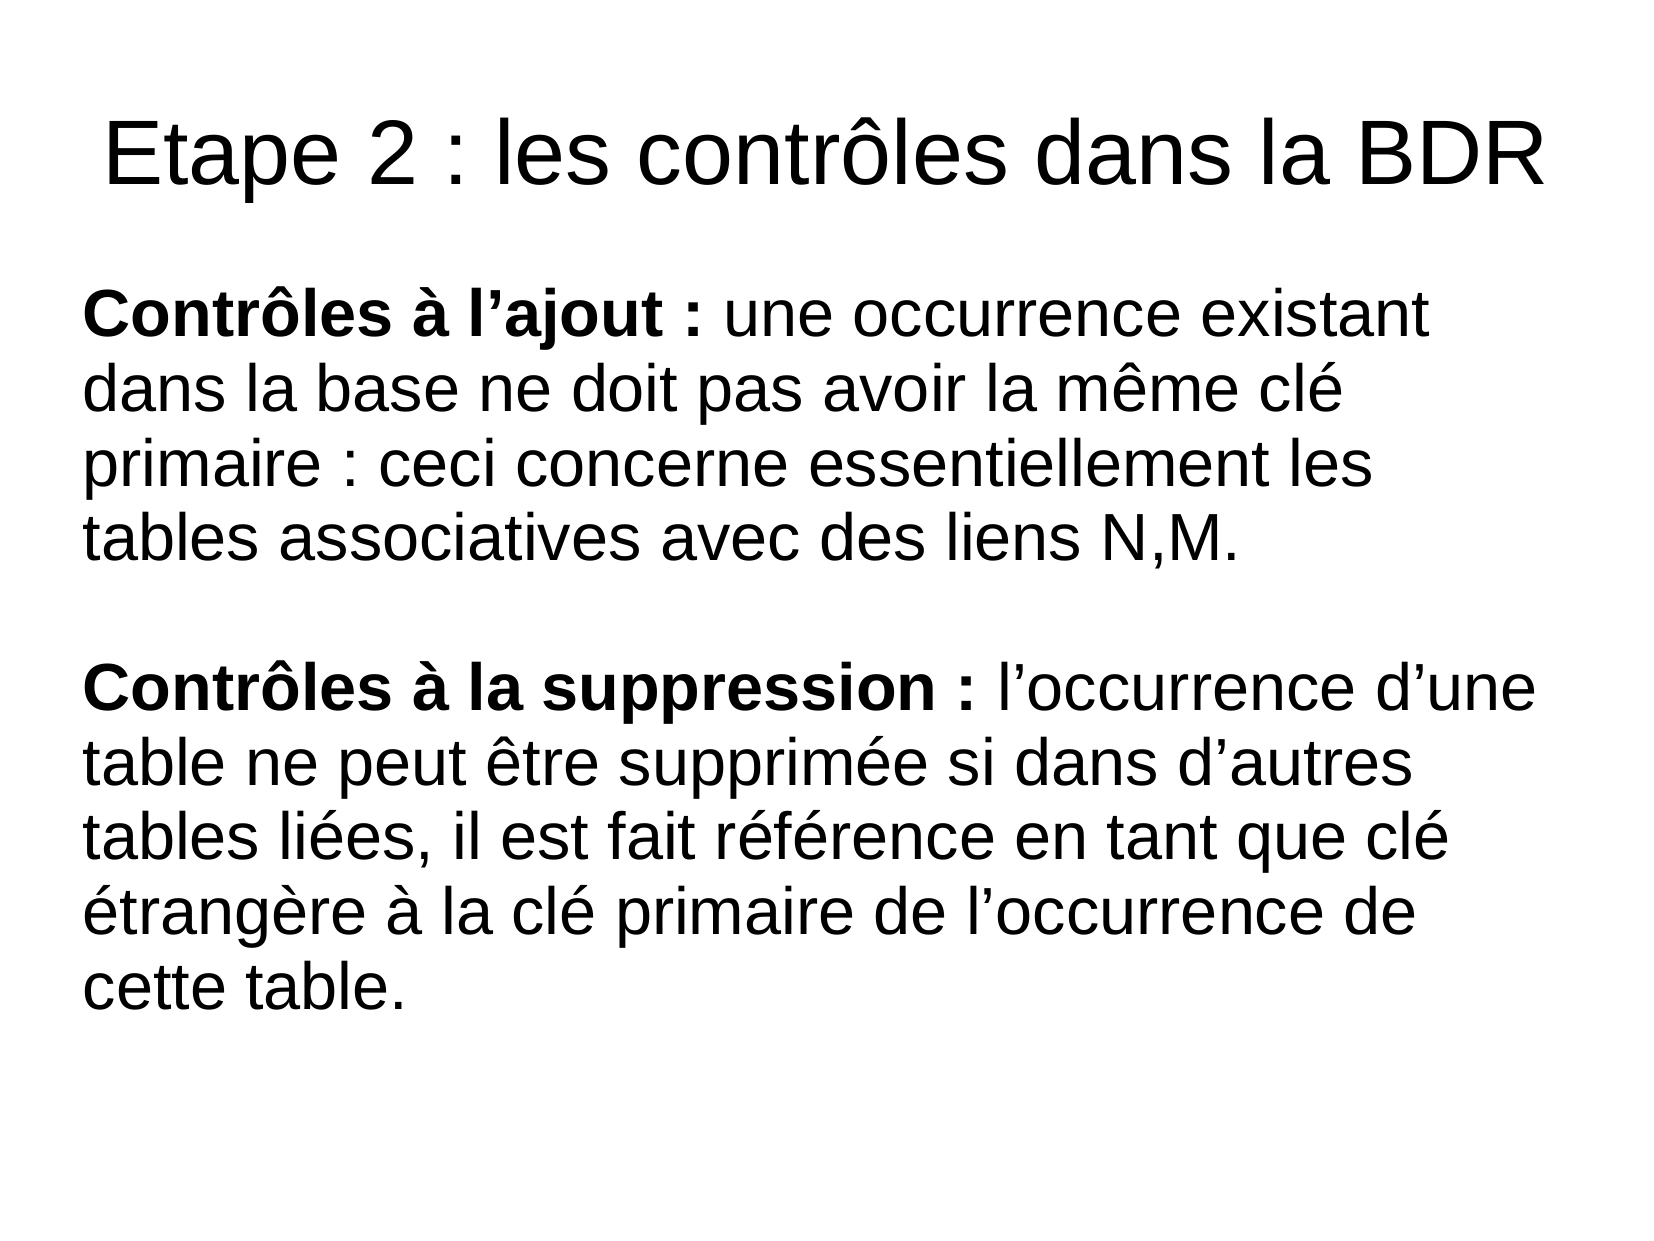

# Etape 2 : les contrôles dans la BDR
Contrôles à l’ajout : une occurrence existant dans la base ne doit pas avoir la même clé primaire : ceci concerne essentiellement les tables associatives avec des liens N,M.
Contrôles à la suppression : l’occurrence d’une table ne peut être supprimée si dans d’autres tables liées, il est fait référence en tant que clé étrangère à la clé primaire de l’occurrence de cette table.